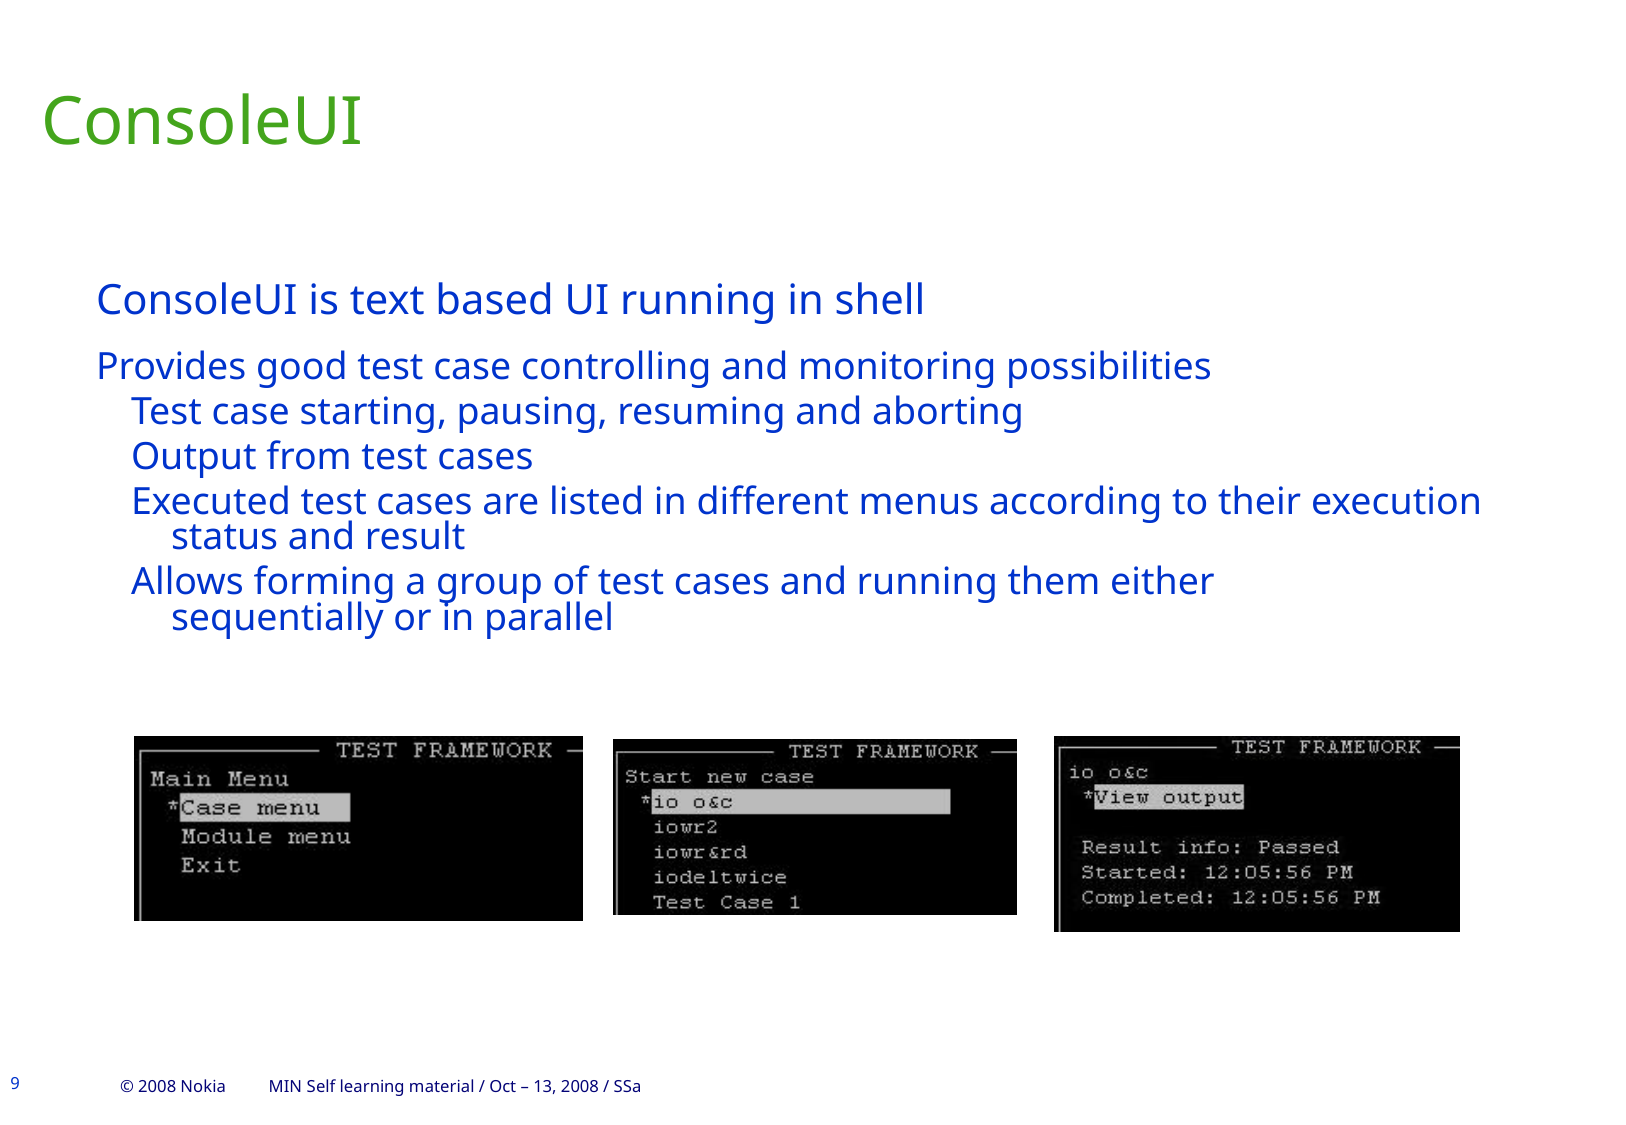

# ConsoleUI
ConsoleUI is text based UI running in shell
Provides good test case controlling and monitoring possibilities
Test case starting, pausing, resuming and aborting
Output from test cases
Executed test cases are listed in different menus according to their execution status and result
Allows forming a group of test cases and running them either
sequentially or in parallel